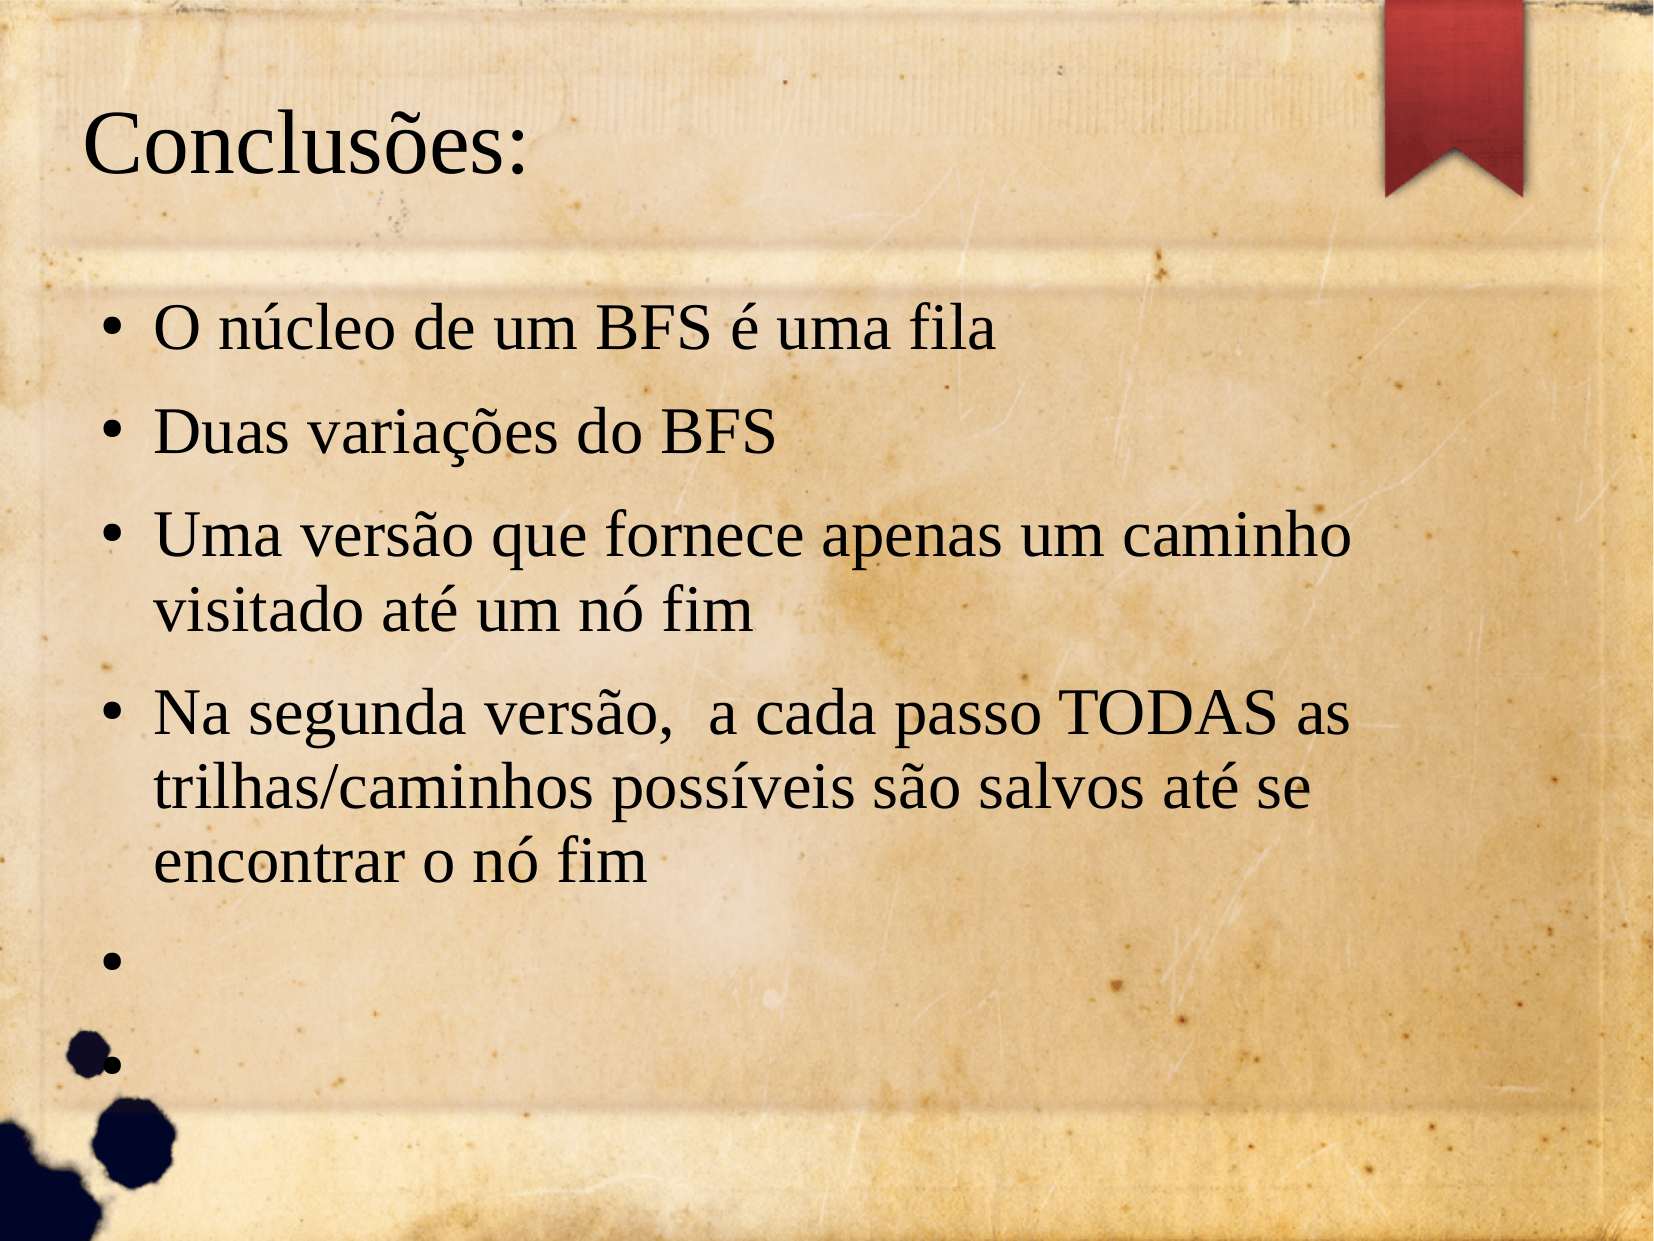

# Conclusões:
O núcleo de um BFS é uma fila
Duas variações do BFS
Uma versão que fornece apenas um caminho visitado até um nó fim
Na segunda versão, a cada passo TODAS as trilhas/caminhos possíveis são salvos até se encontrar o nó fim